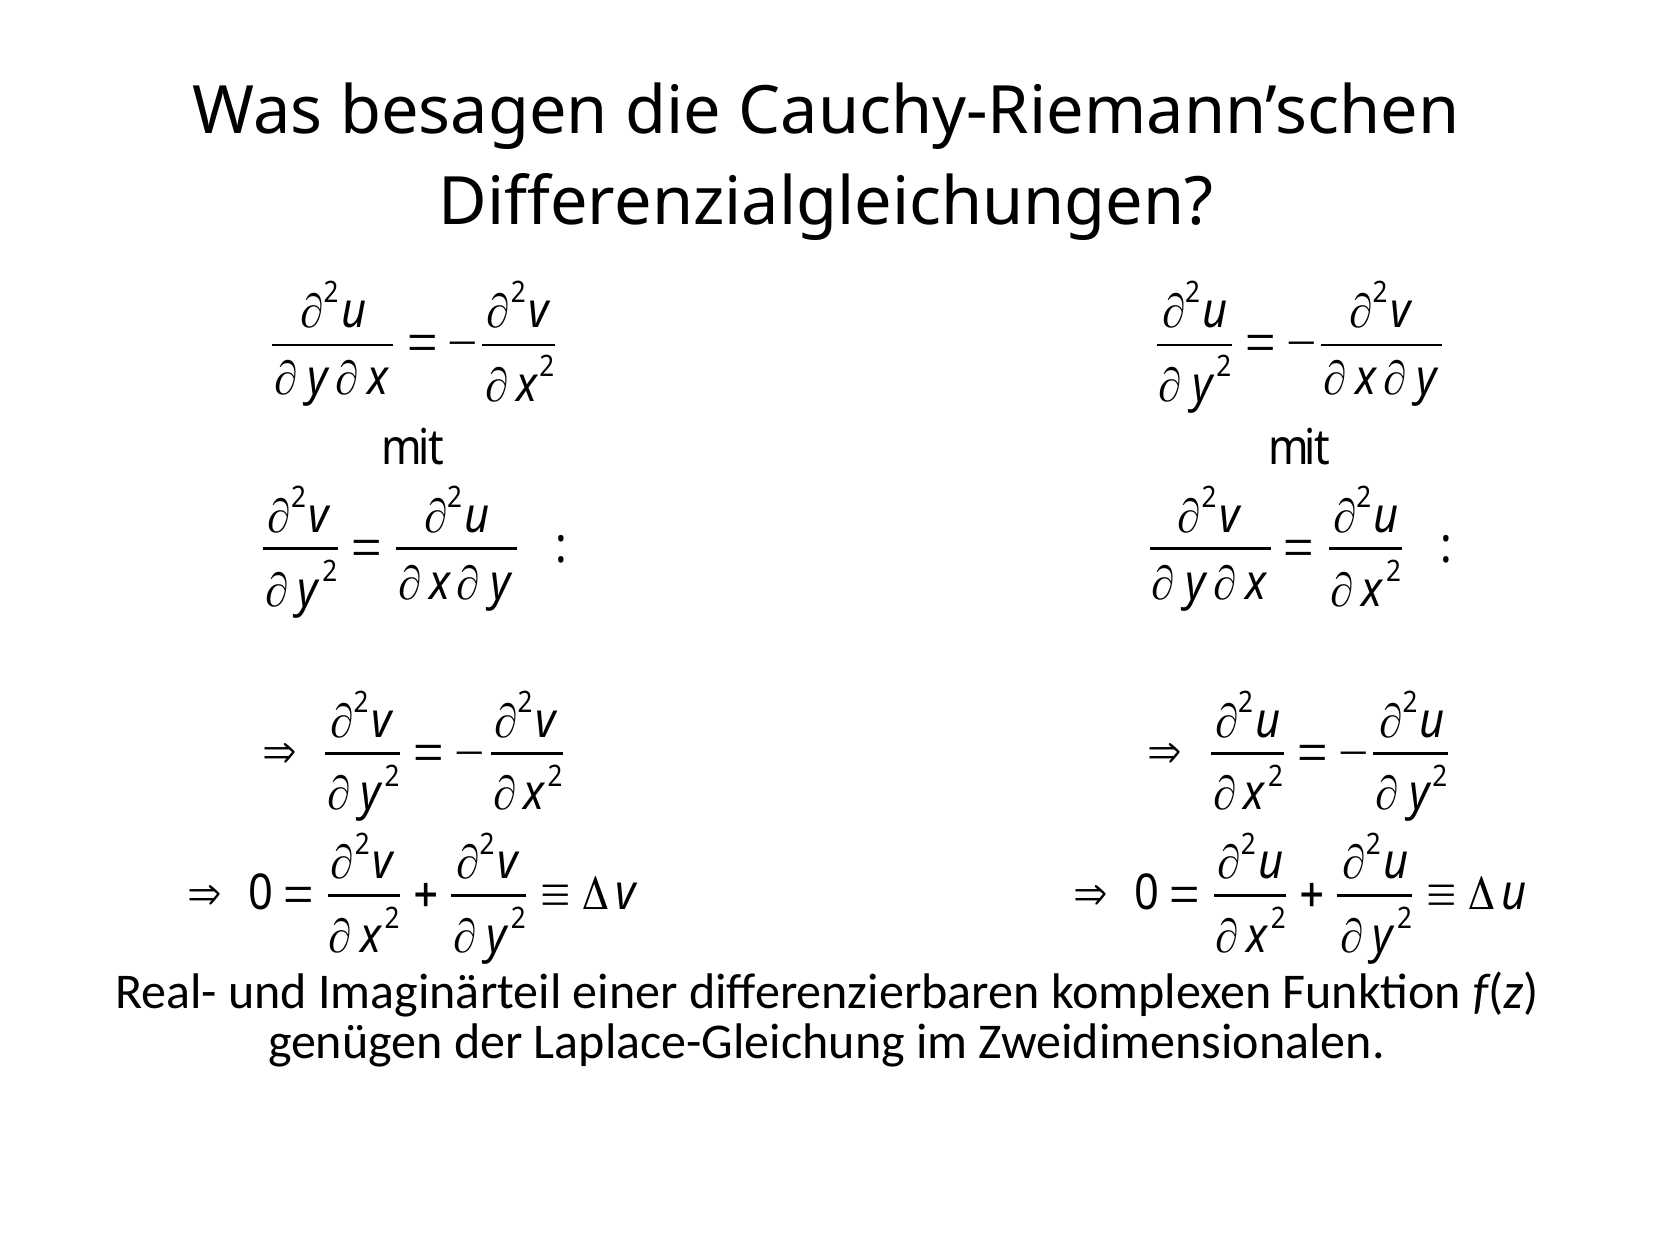

# Was besagen die Cauchy-Riemann’schen Differenzialgleichungen?
Real- und Imaginärteil einer differenzierbaren komplexen Funktion f(z) genügen der Laplace-Gleichung im Zweidimensionalen.